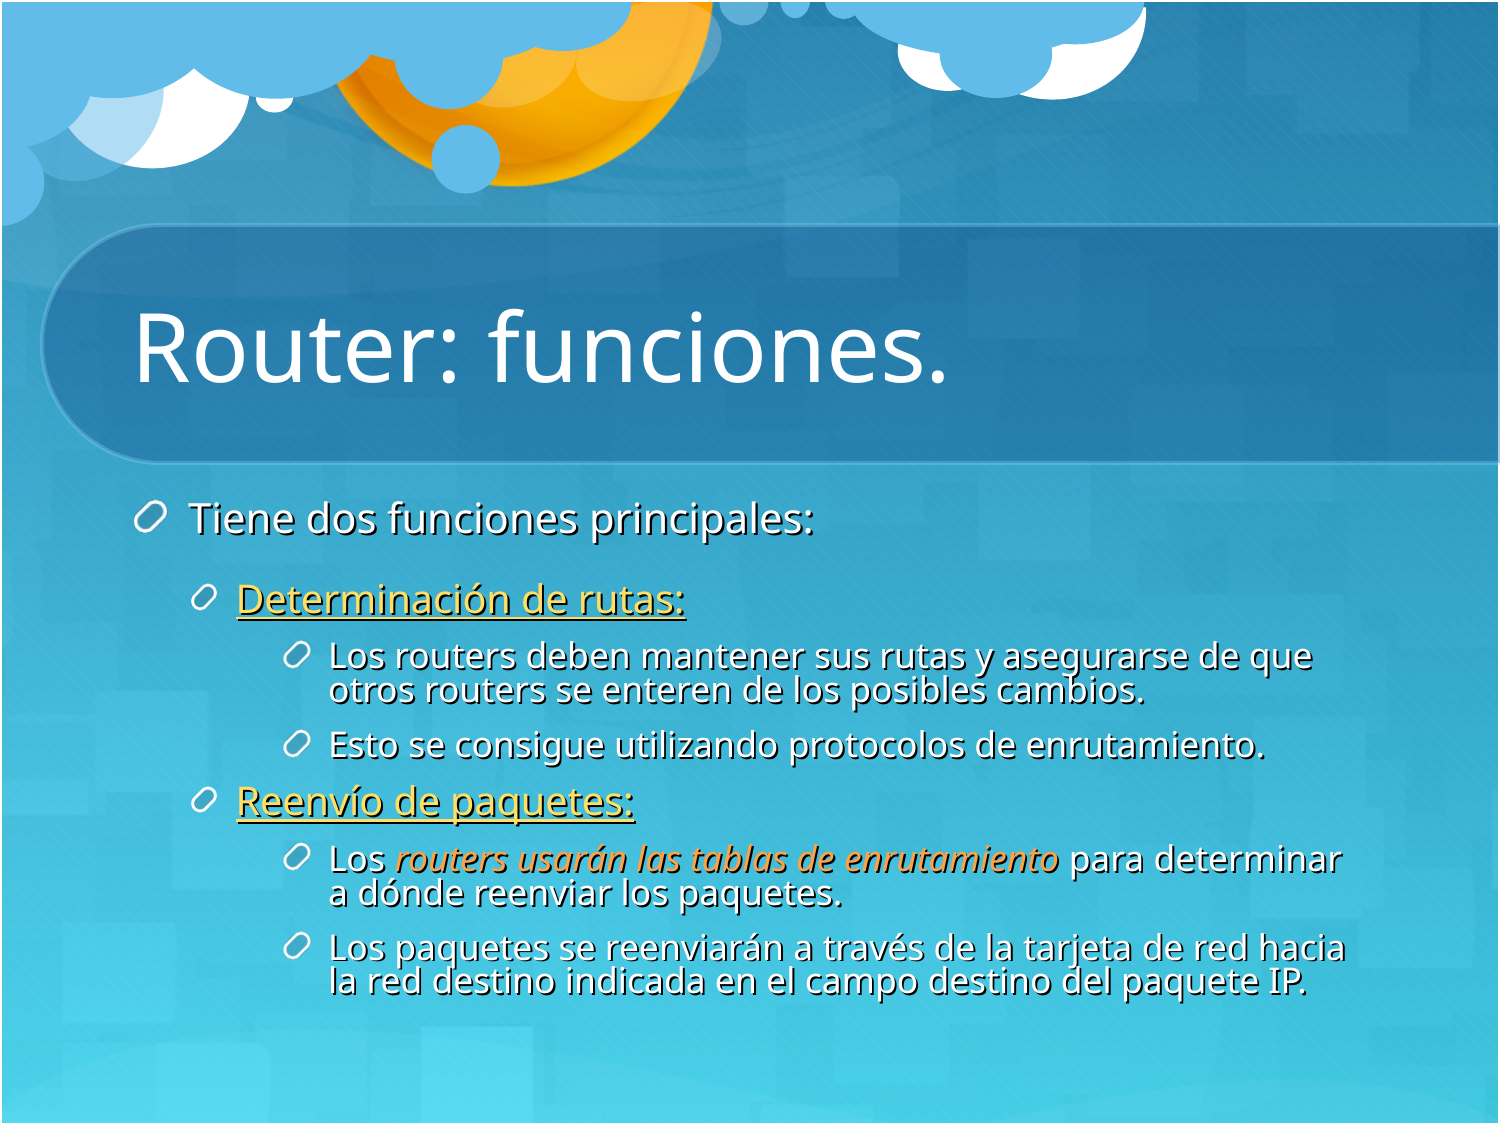

# Router: funciones.
Tiene dos funciones principales:
Determinación de rutas:
Los routers deben mantener sus rutas y asegurarse de que otros routers se enteren de los posibles cambios.
Esto se consigue utilizando protocolos de enrutamiento.
Reenvío de paquetes:
Los routers usarán las tablas de enrutamiento para determinar a dónde reenviar los paquetes.
Los paquetes se reenviarán a través de la tarjeta de red hacia la red destino indicada en el campo destino del paquete IP.